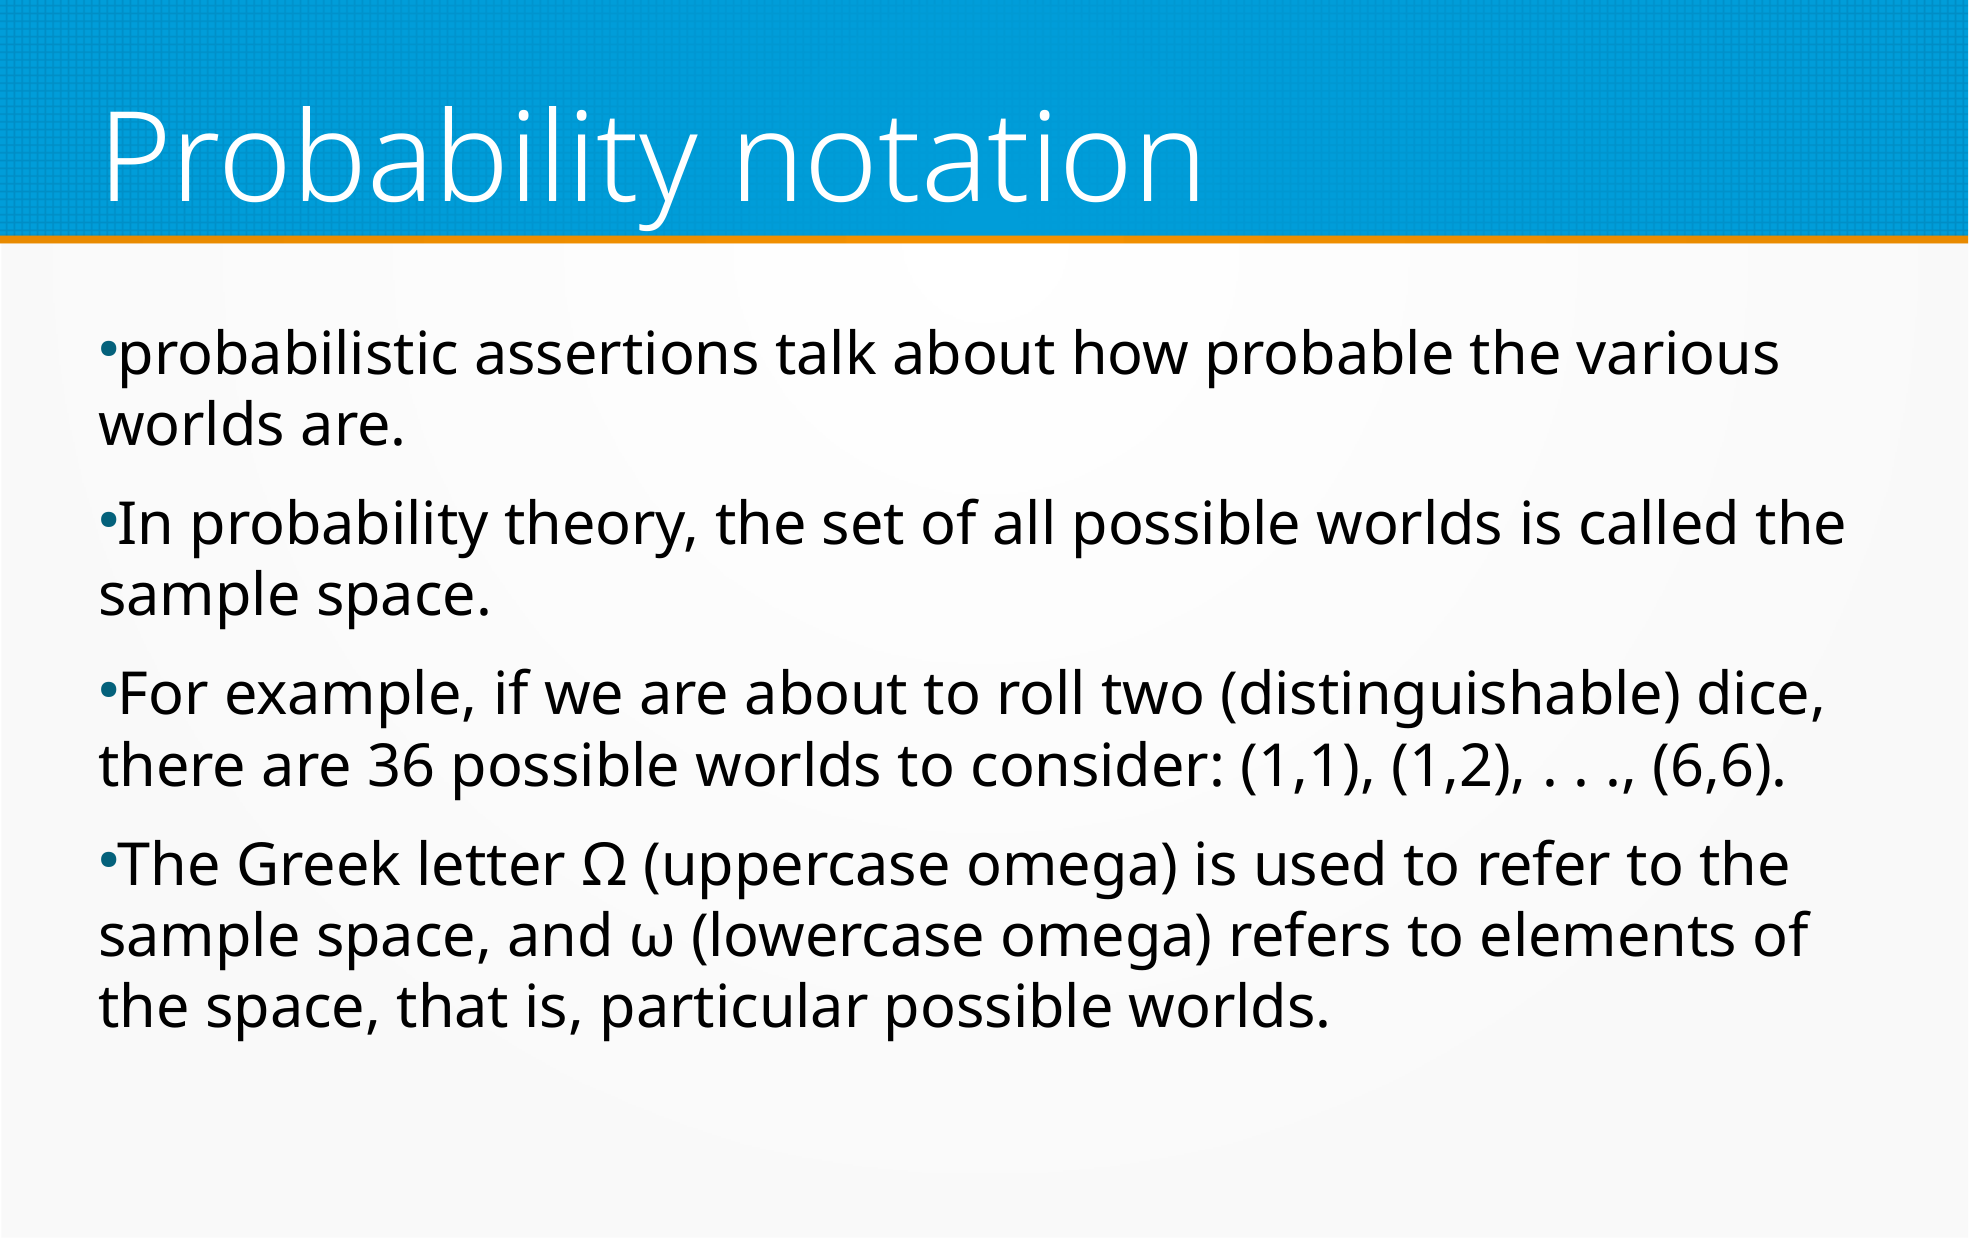

# Probability notation
probabilistic assertions talk about how probable the various worlds are.
In probability theory, the set of all possible worlds is called the sample space.
For example, if we are about to roll two (distinguishable) dice, there are 36 possible worlds to consider: (1,1), (1,2), . . ., (6,6).
The Greek letter Ω (uppercase omega) is used to refer to the sample space, and ω (lowercase omega) refers to elements of the space, that is, particular possible worlds.